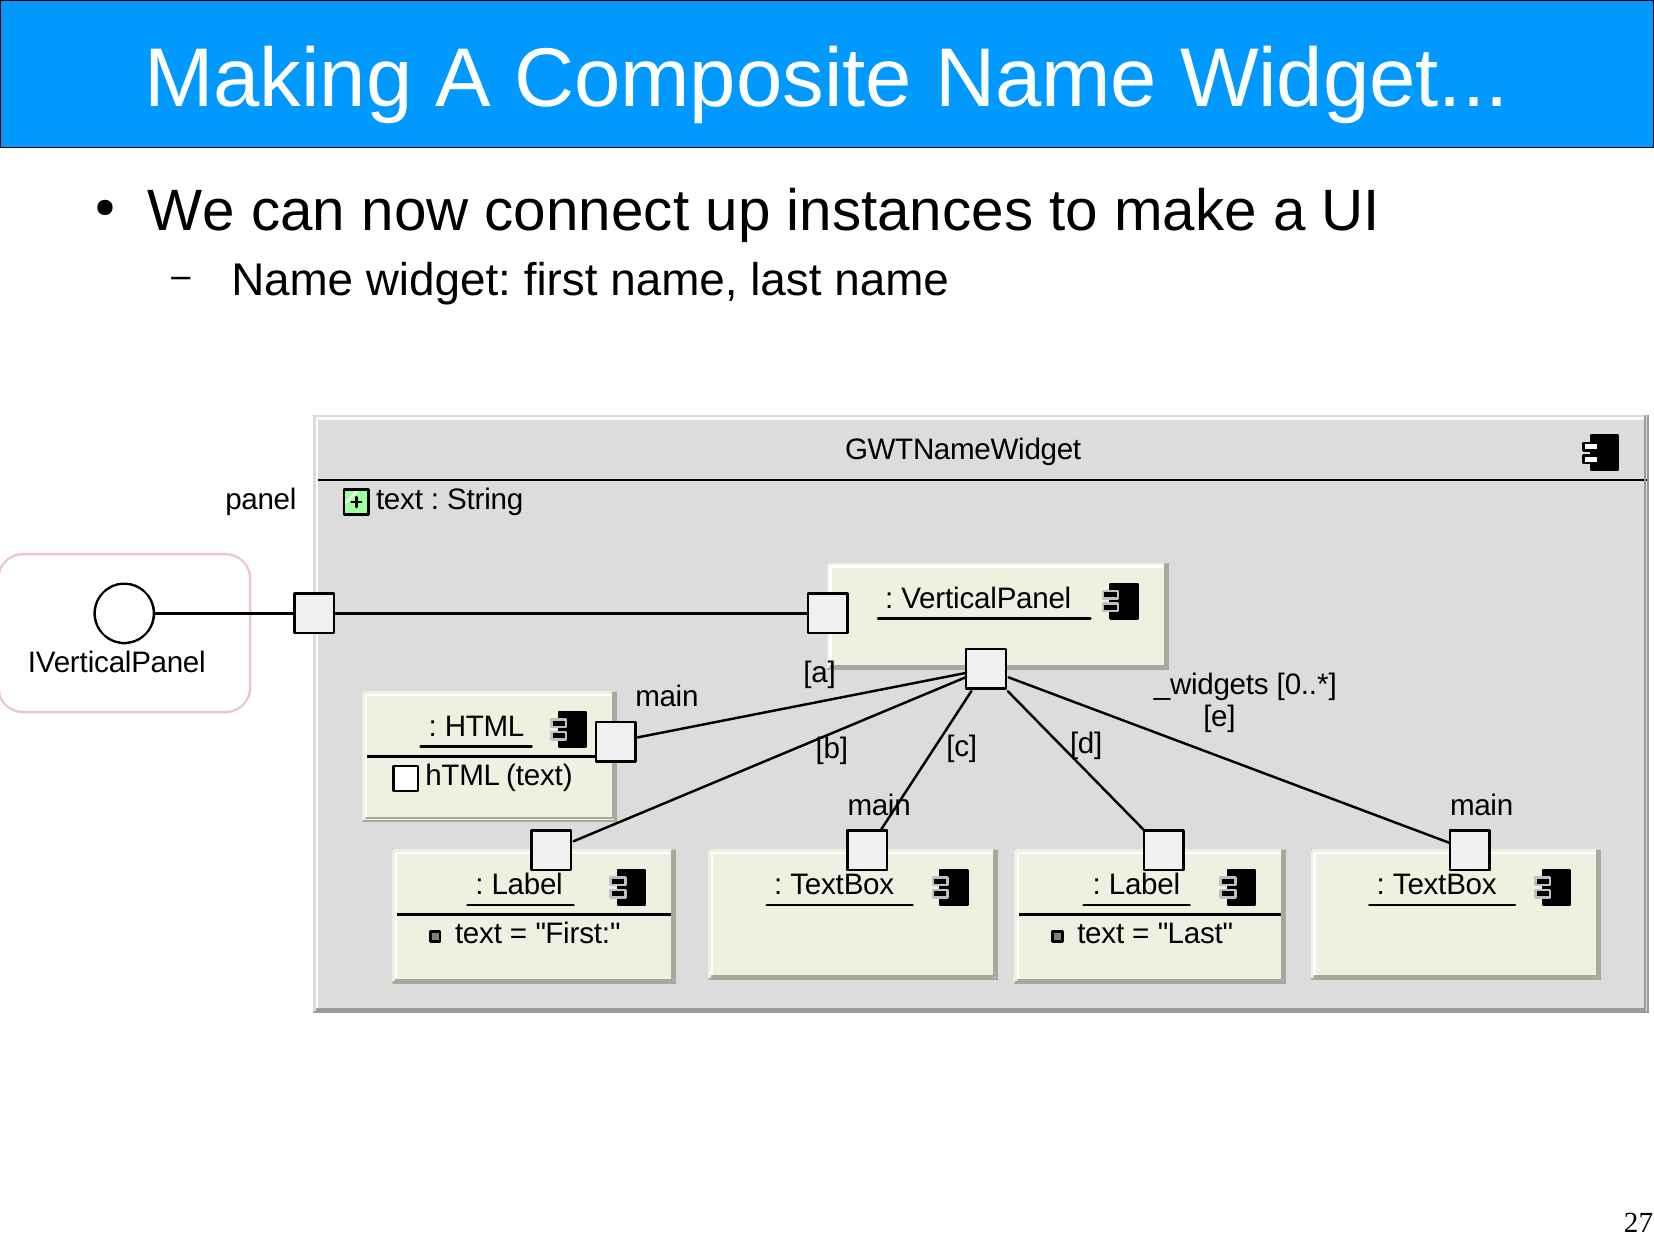

# Making A Composite Name Widget...
We can now connect up instances to make a UI
 Name widget: first name, last name
27